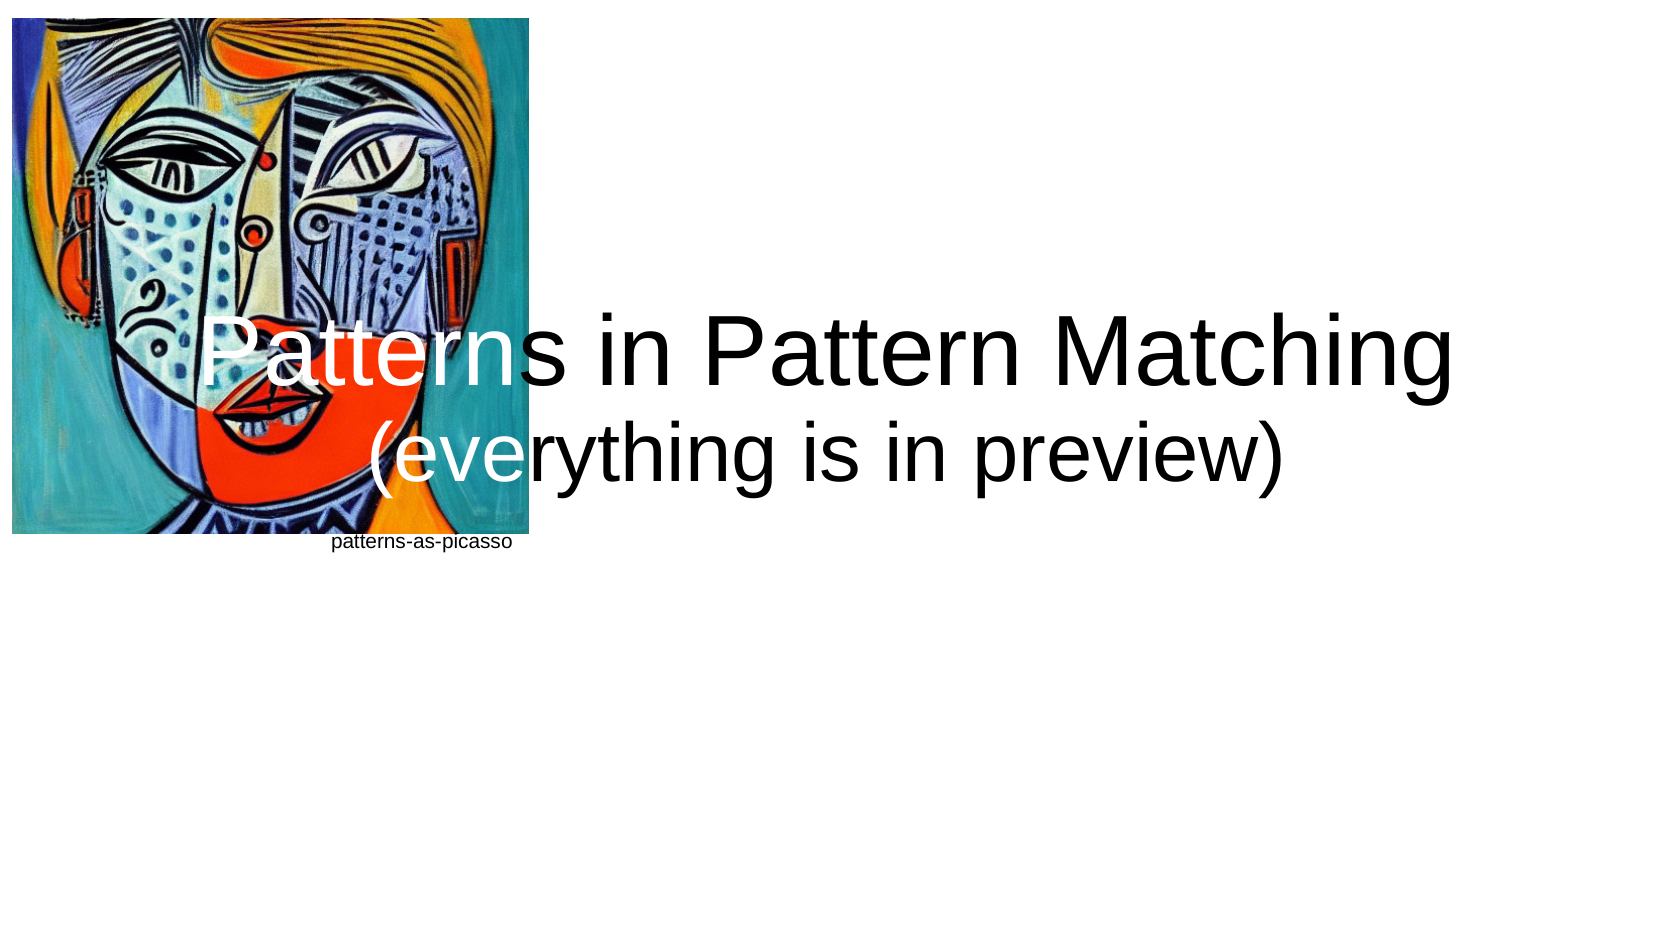

# Patterns in Pattern Matching (everything is in preview)
patterns-as-picasso